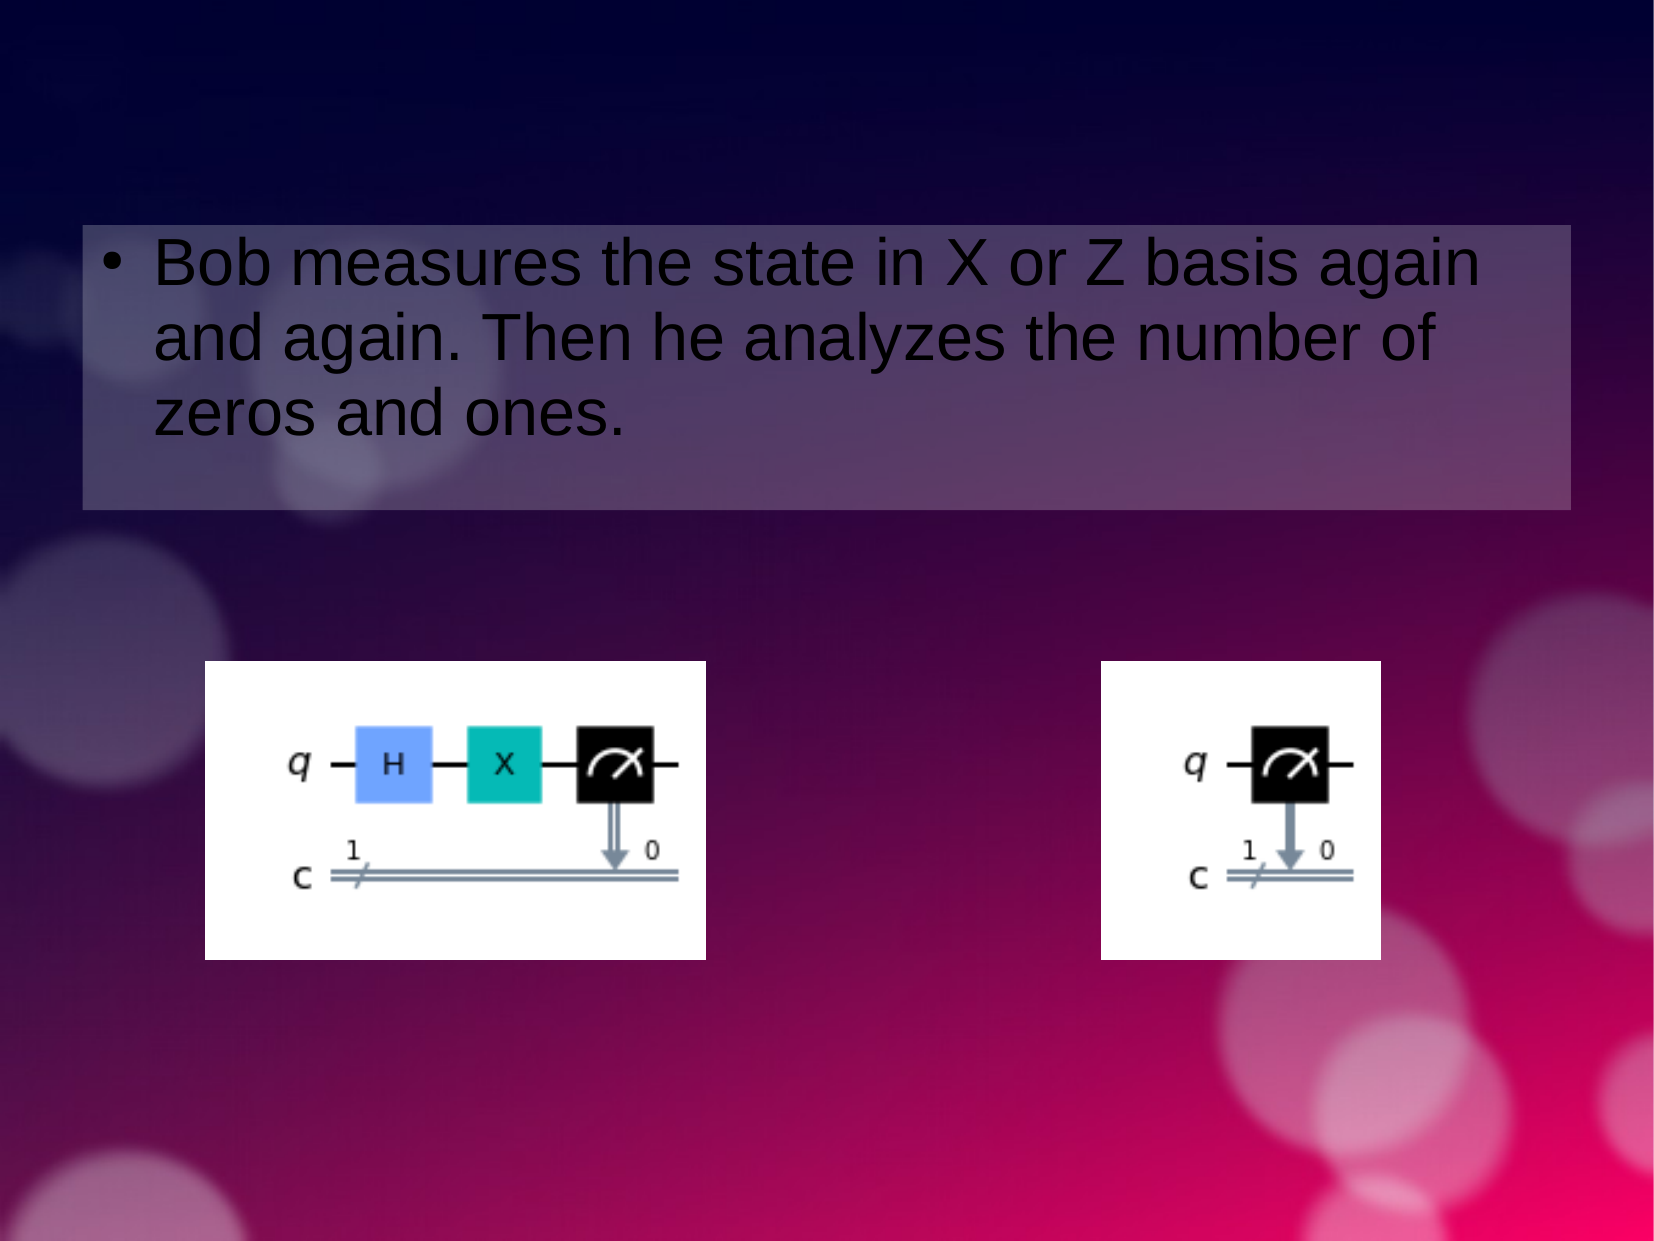

# Bob measures the state in X or Z basis again and again. Then he analyzes the number of zeros and ones.